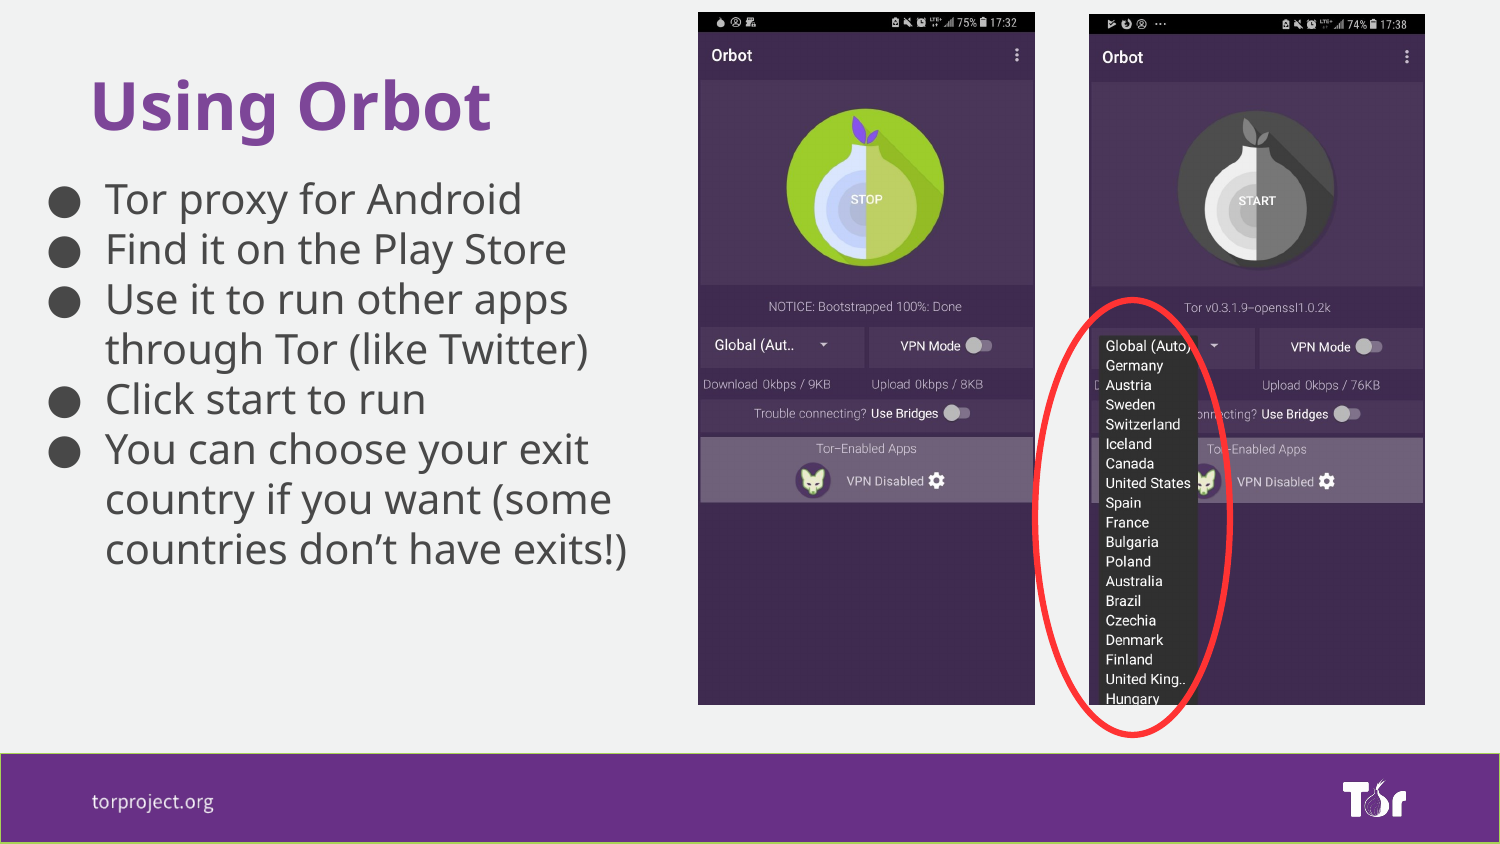

Using Orbot
Tor proxy for Android
Find it on the Play Store
Use it to run other apps through Tor (like Twitter)
Click start to run
You can choose your exit country if you want (some countries don’t have exits!)